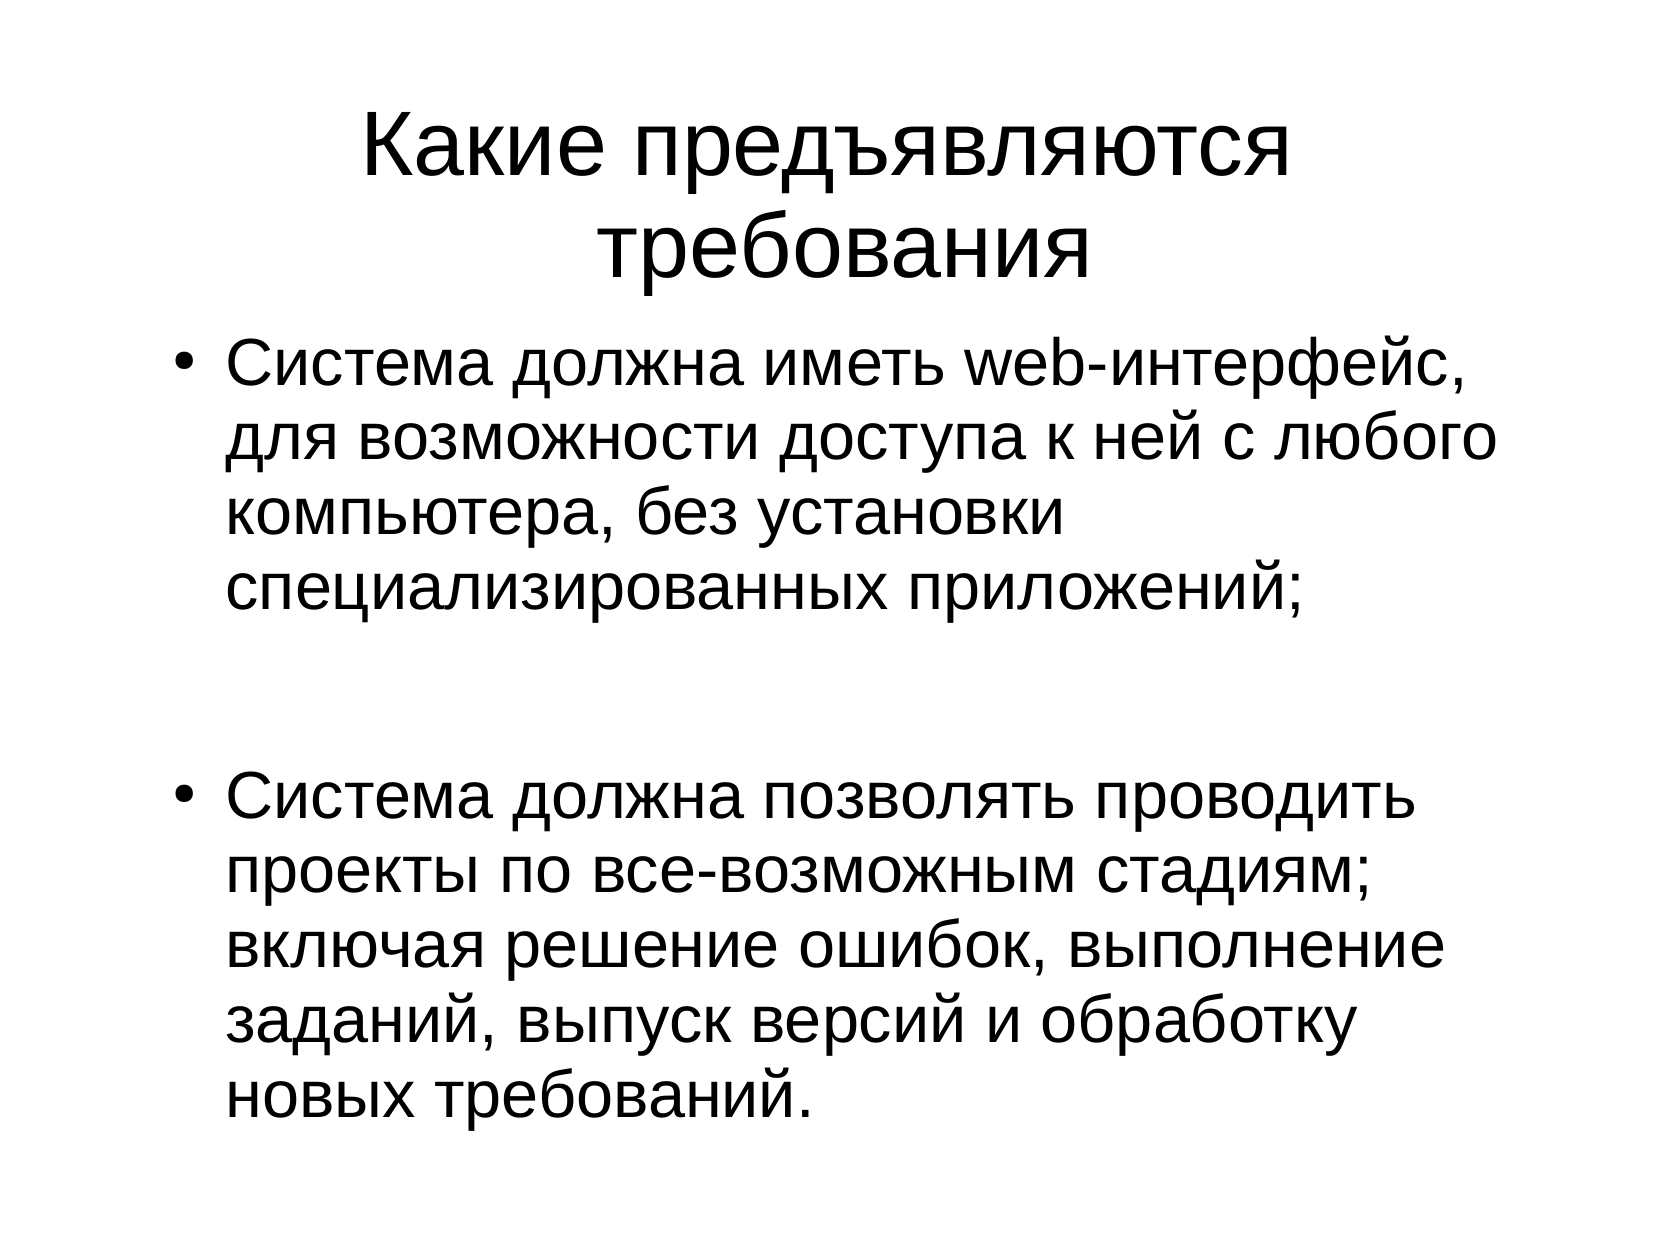

# Какие предъявляются требования
Система должна иметь web-интерфейс, для возможности доступа к ней с любого компьютера, без установки специализированных приложений;
Система должна позволять проводить проекты по все-возможным стадиям; включая решение ошибок, выполнение заданий, выпуск версий и обработку новых требований.